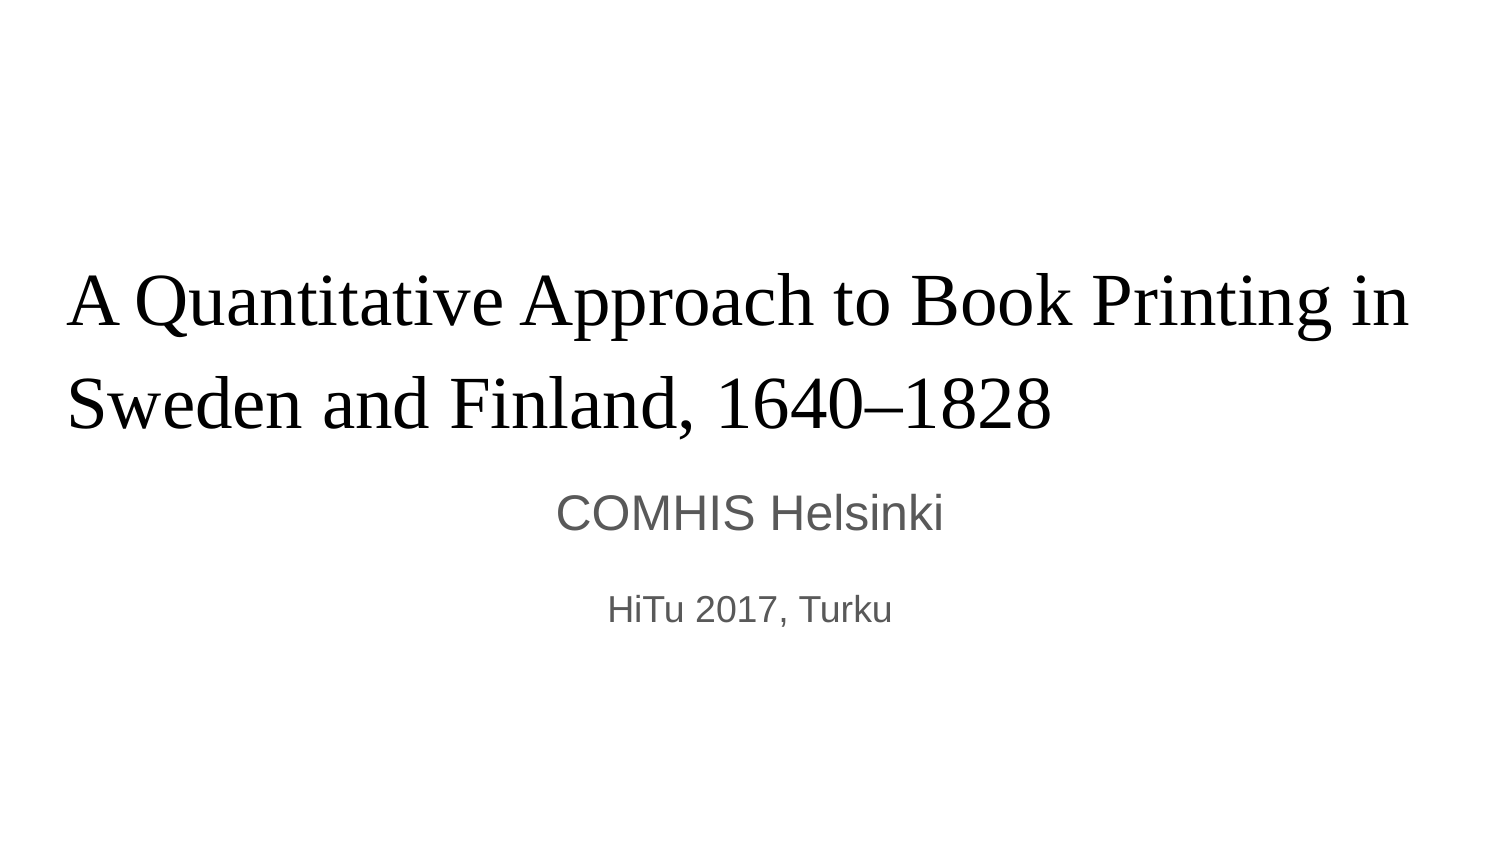

# A Quantitative Approach to Book Printing in Sweden and Finland, 1640–1828
COMHIS Helsinki
HiTu 2017, Turku